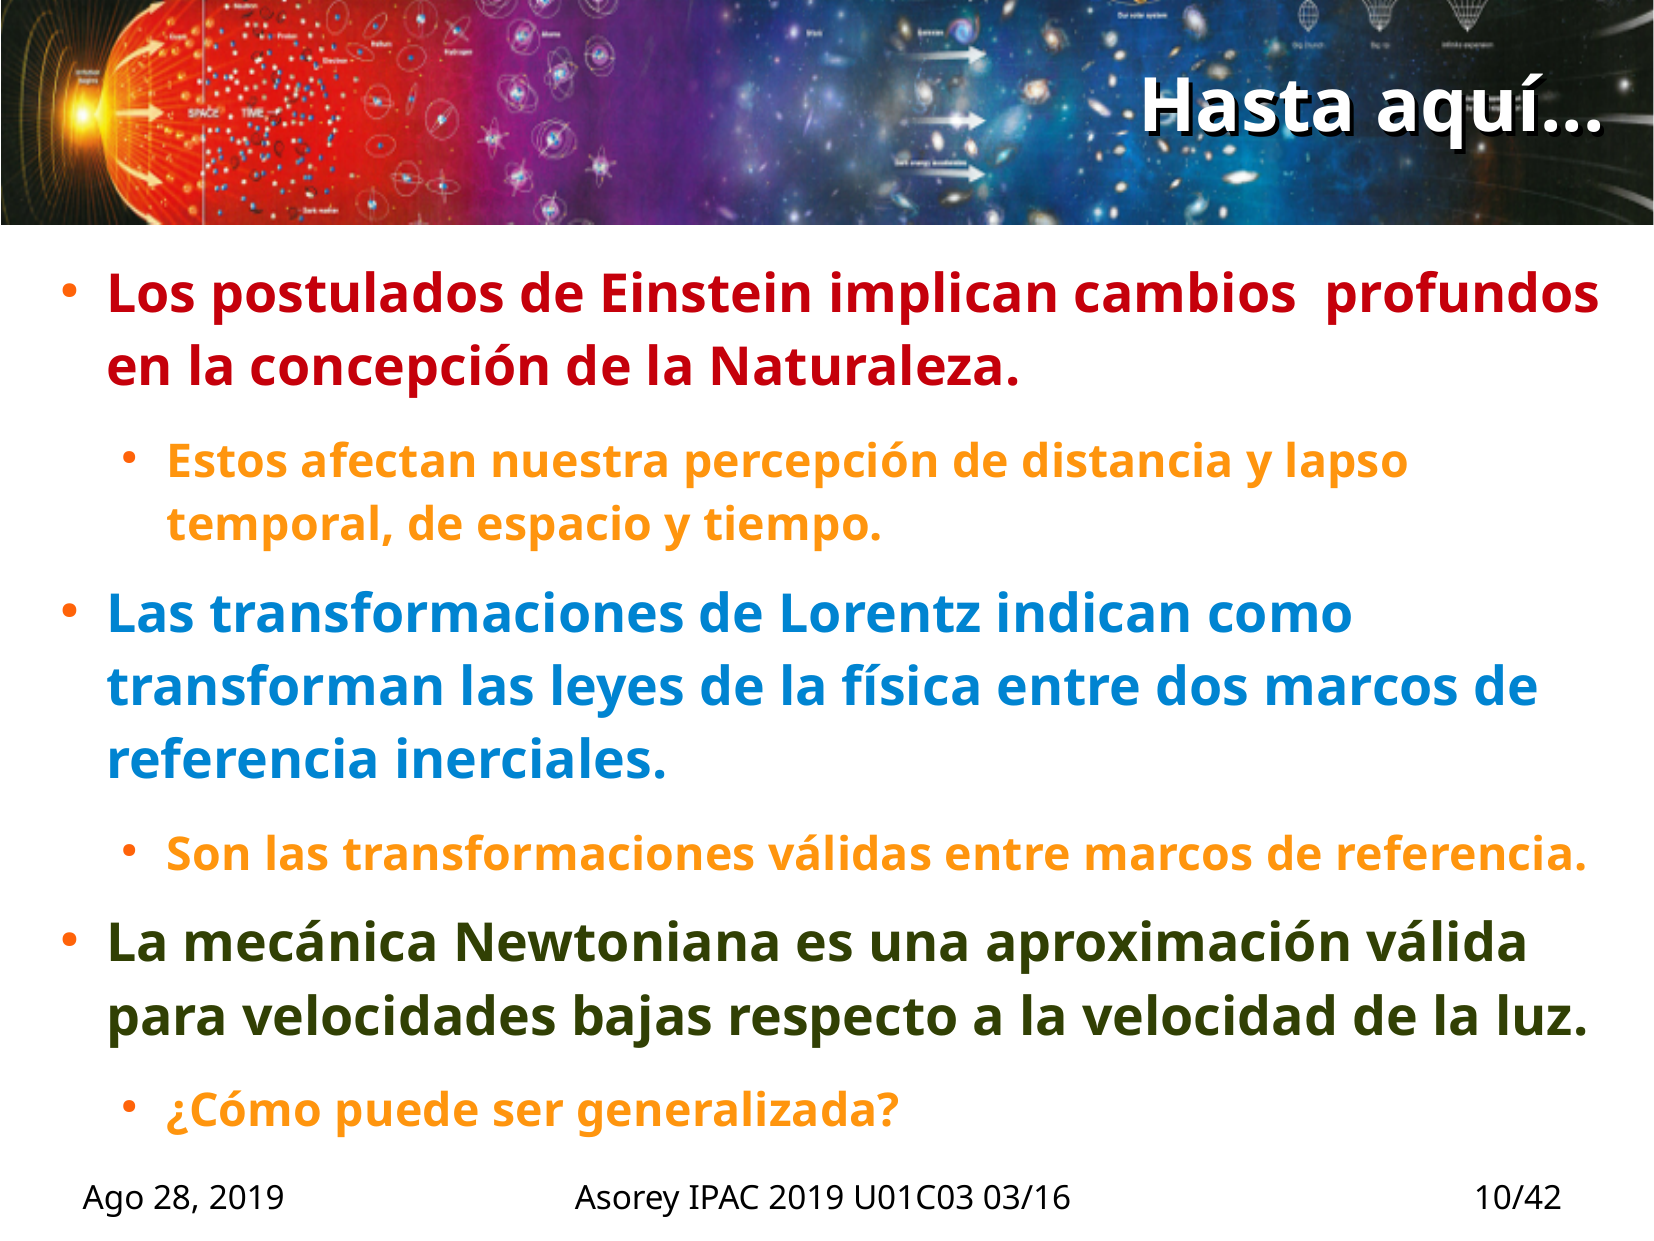

# Hasta aquí...
Los postulados de Einstein implican cambios profundos en la concepción de la Naturaleza.
Estos afectan nuestra percepción de distancia y lapso temporal, de espacio y tiempo.
Las transformaciones de Lorentz indican como transforman las leyes de la física entre dos marcos de referencia inerciales.
Son las transformaciones válidas entre marcos de referencia.
La mecánica Newtoniana es una aproximación válida para velocidades bajas respecto a la velocidad de la luz.
¿Cómo puede ser generalizada?
Ago 28, 2019
Asorey IPAC 2019 U01C03 03/16
10